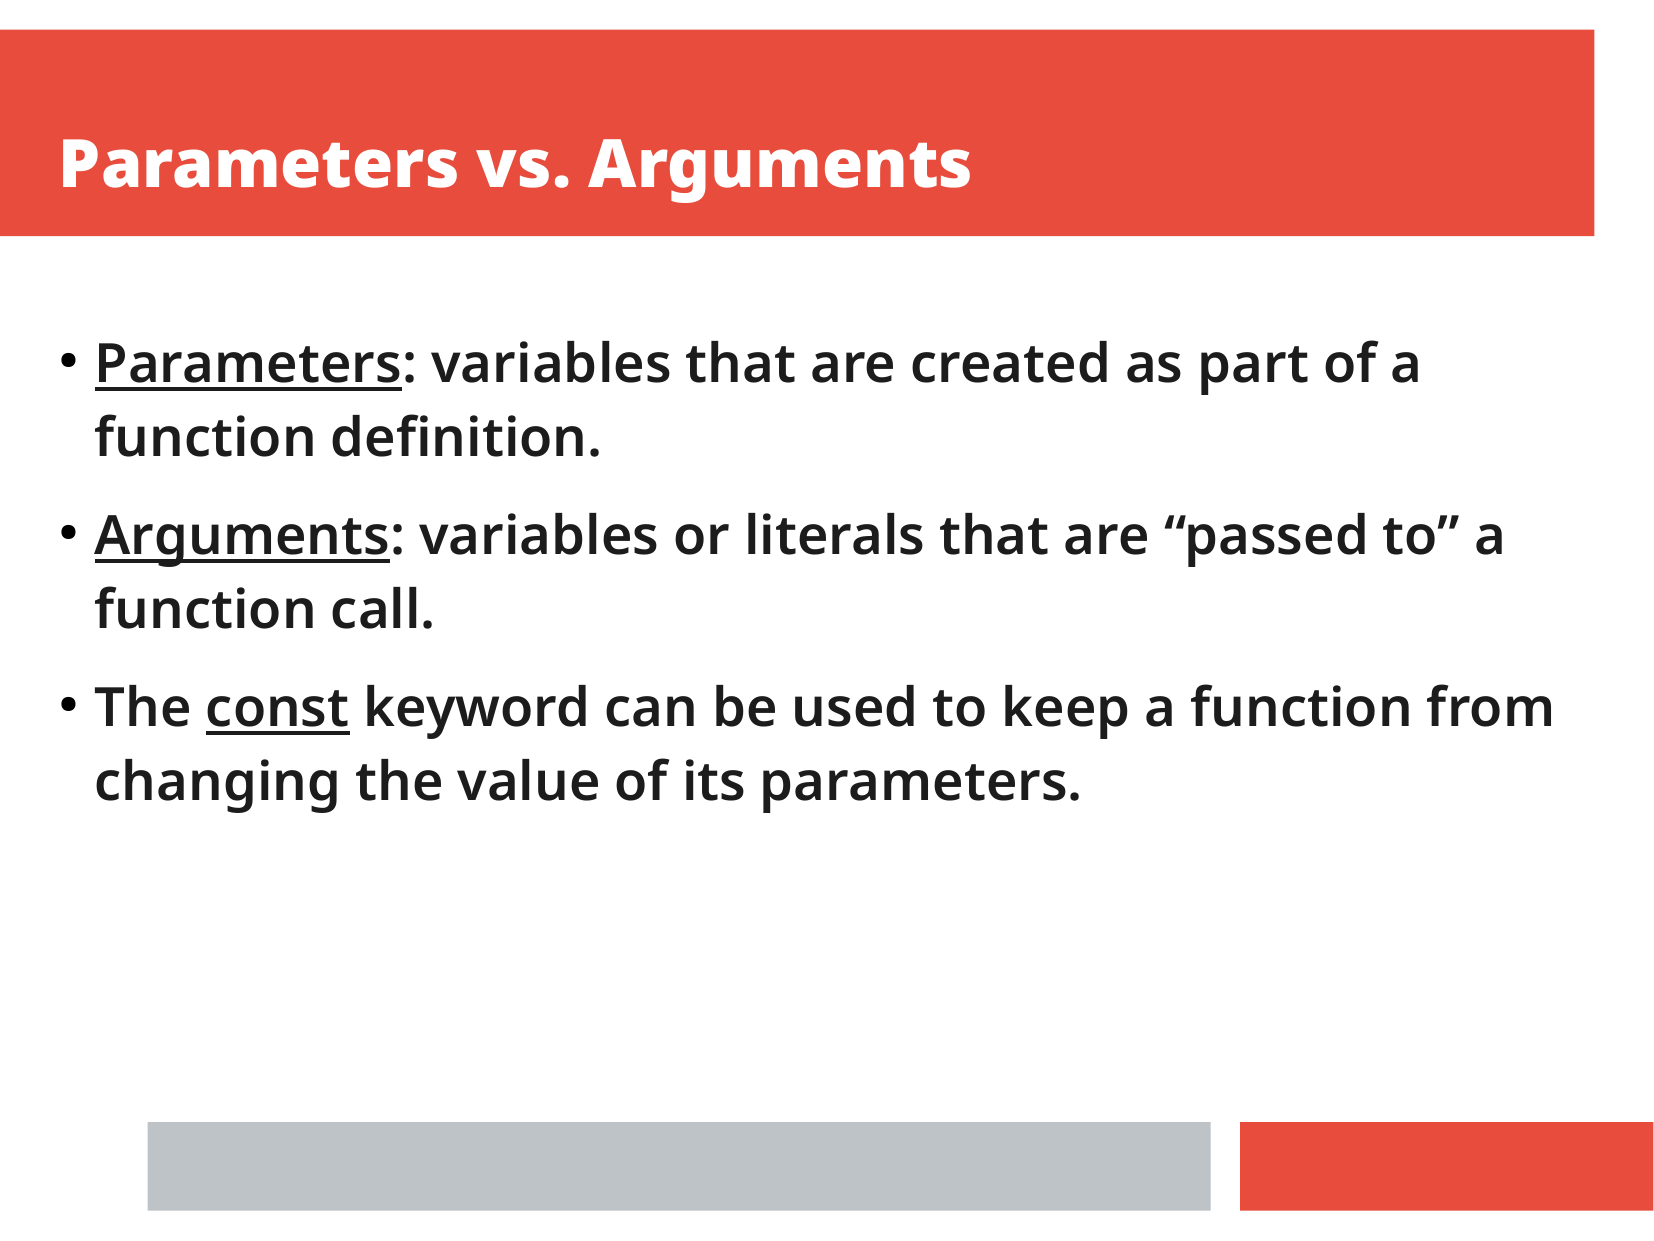

# Parameters vs. Arguments
Parameters: variables that are created as part of a function definition.
Arguments: variables or literals that are “passed to” a function call.
The const keyword can be used to keep a function from changing the value of its parameters.